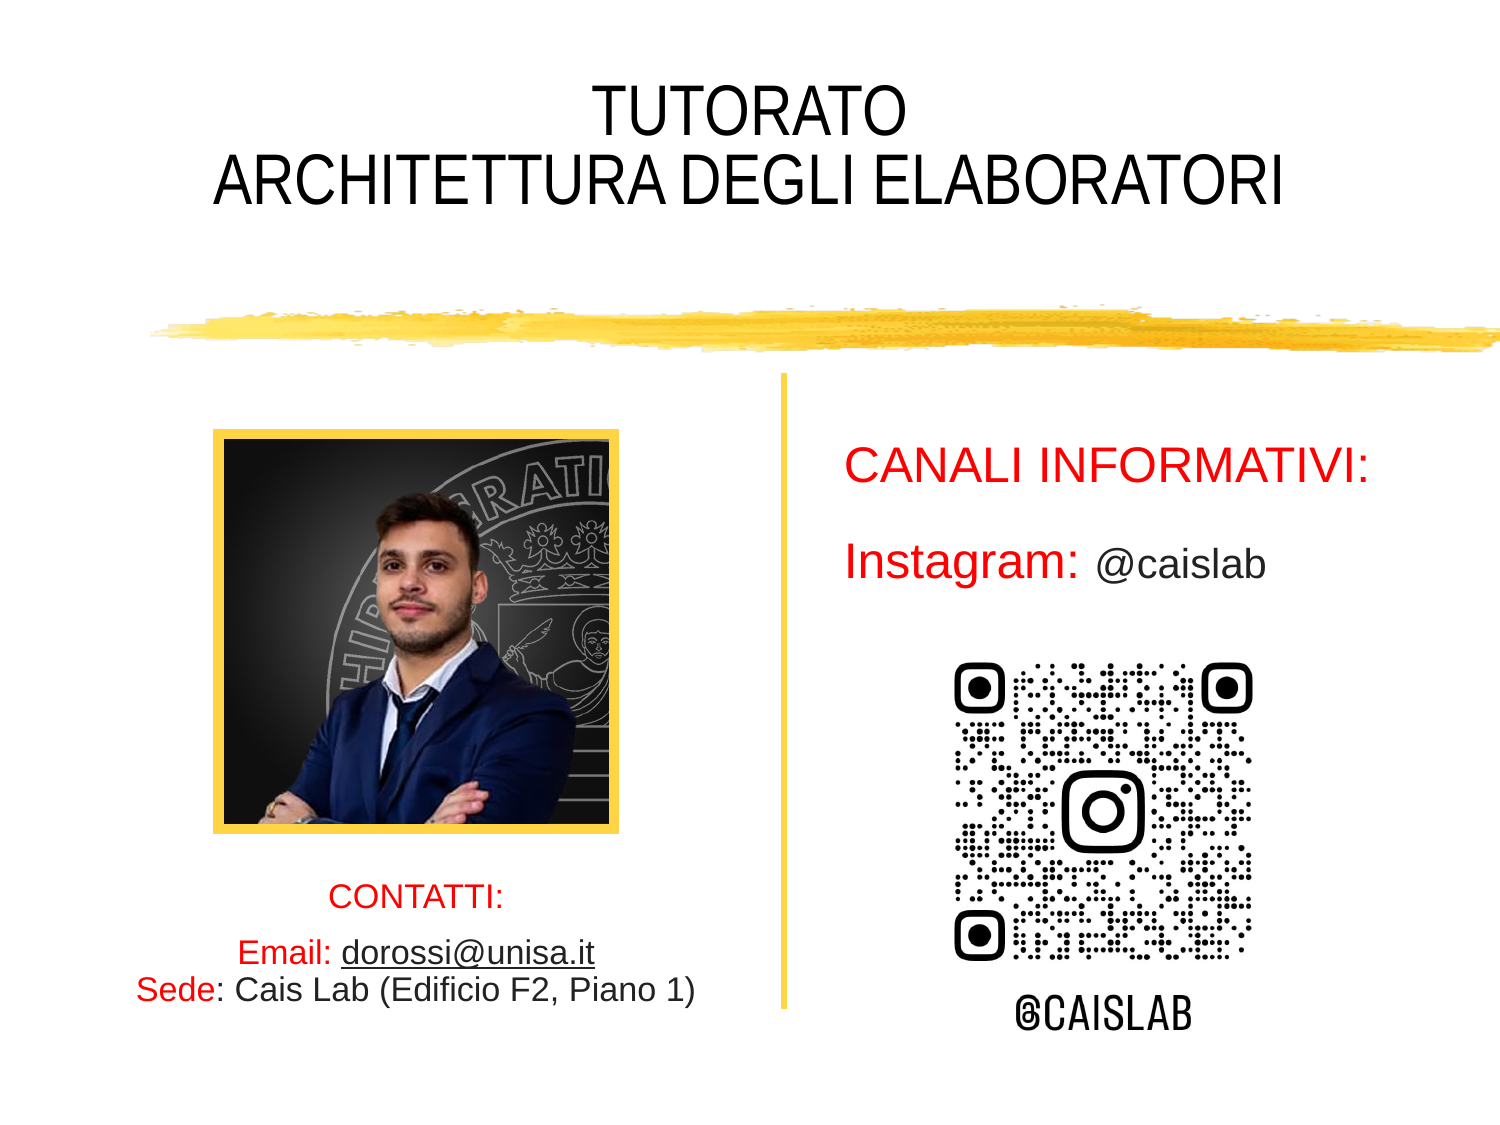

TUTORATO
ARCHITETTURA DEGLI ELABORATORI
CANALI INFORMATIVI:
Instagram: @caislab
CONTATTI:
Email: dorossi@unisa.it
Sede: Cais Lab (Edificio F2, Piano 1)